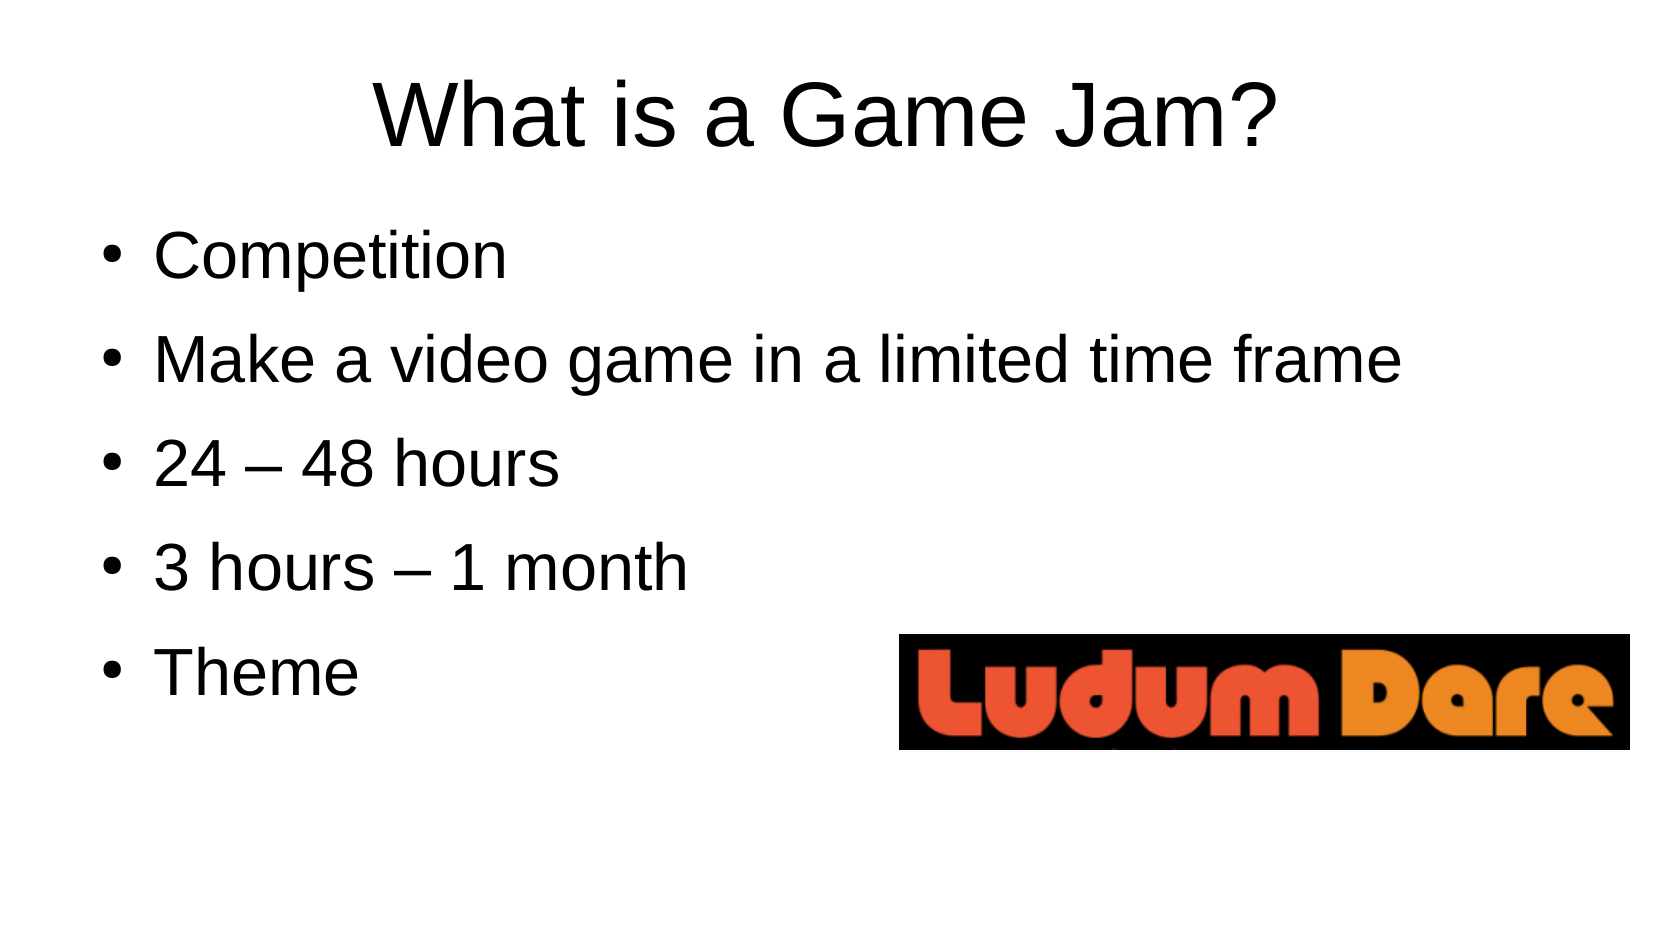

# What is a Game Jam?
Competition
Make a video game in a limited time frame
24 – 48 hours
3 hours – 1 month
Theme